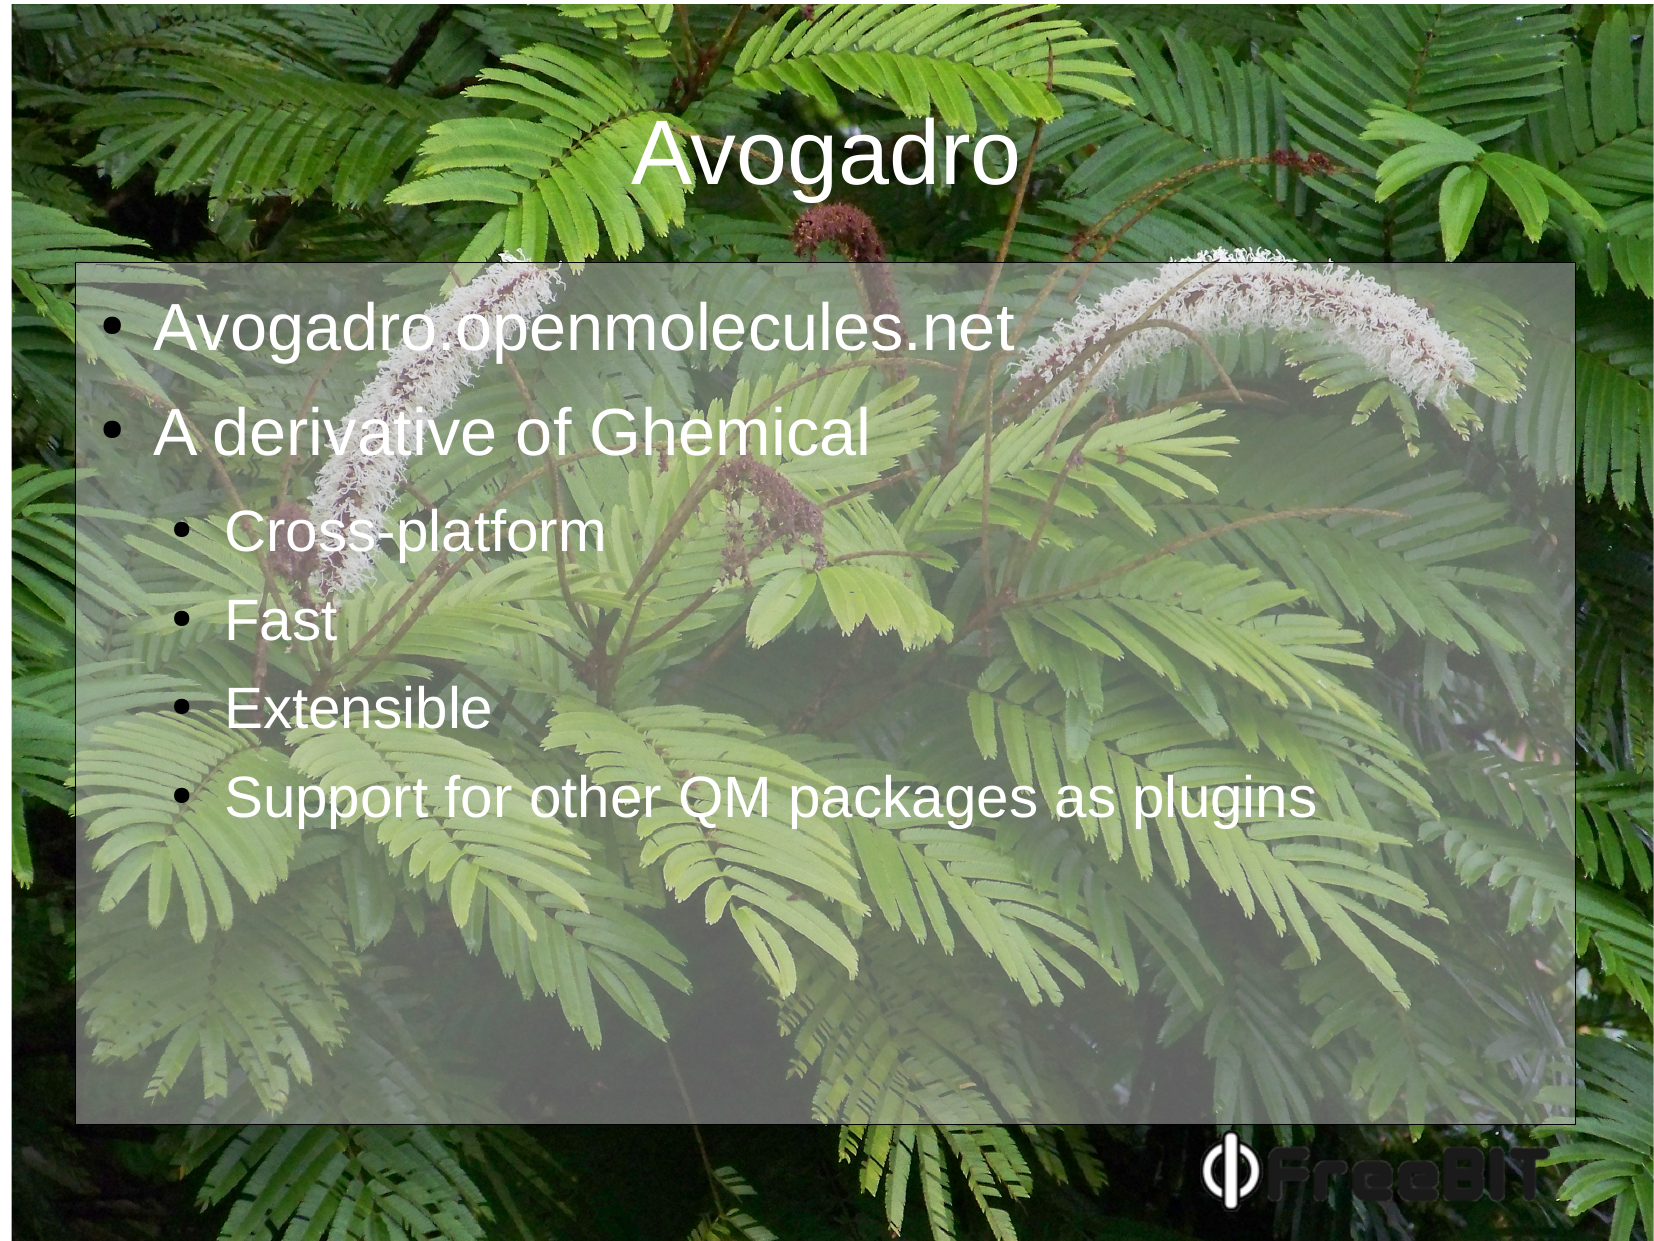

# Avogadro
Avogadro.openmolecules.net
A derivative of Ghemical
Cross-platform
Fast
Extensible
Support for other QM packages as plugins